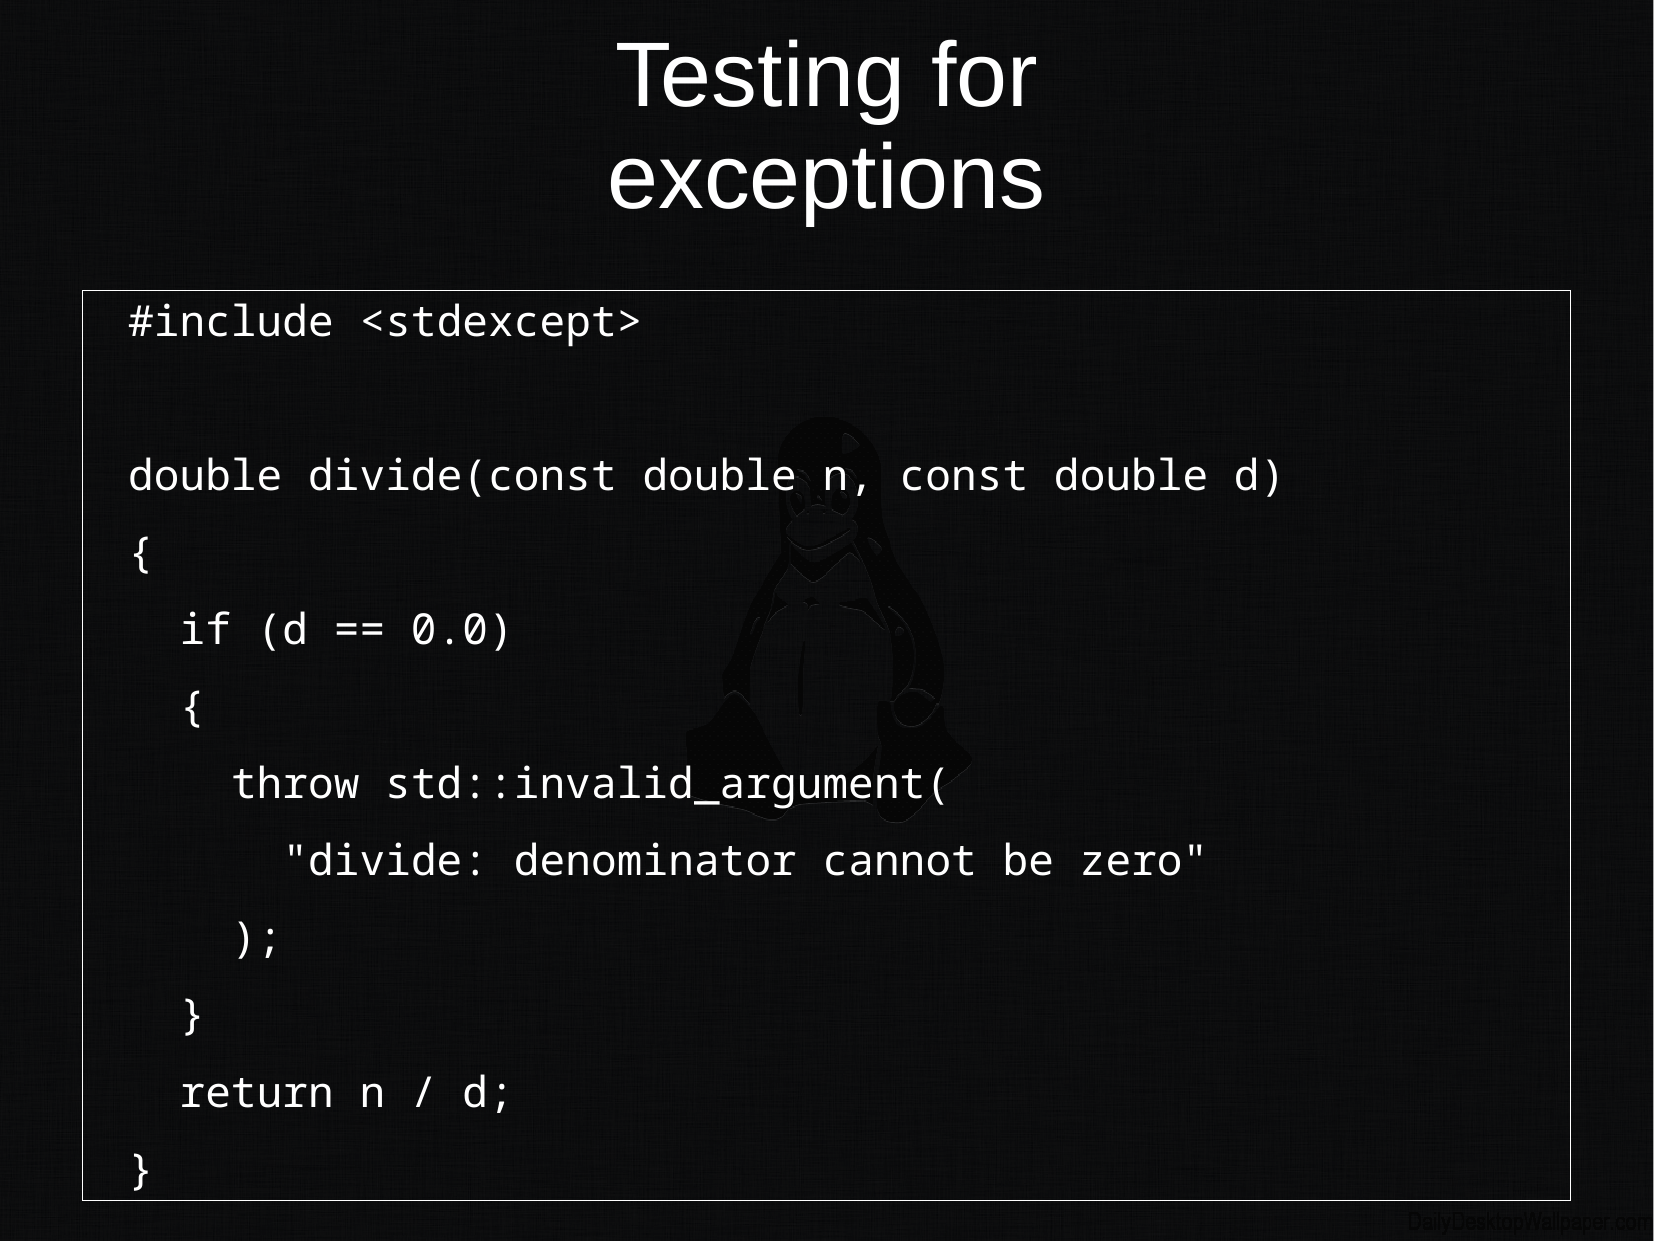

# Testing for exceptions
#include <stdexcept>
double divide(const double n, const double d)
{
 if (d == 0.0)
 {
 throw std::invalid_argument(
 "divide: denominator cannot be zero"
 );
 }
 return n / d;
}